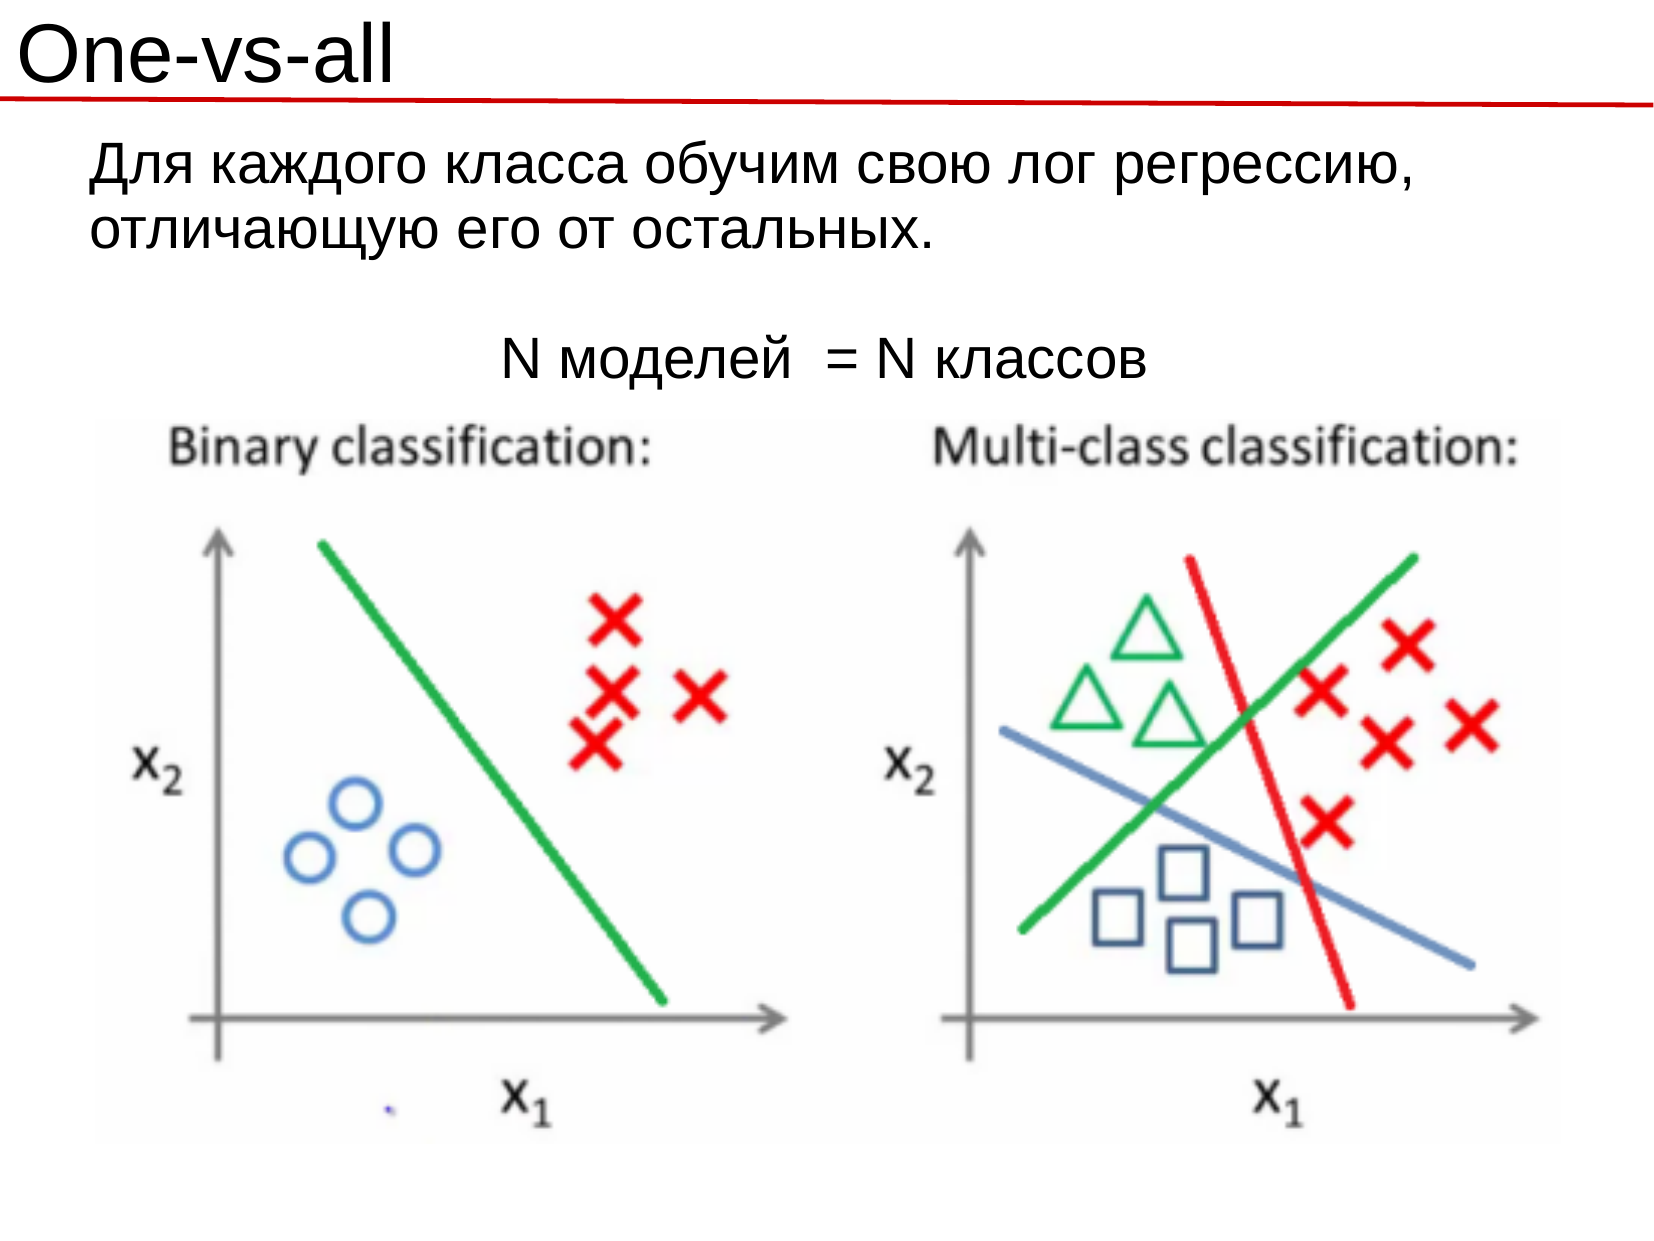

One-vs-all
Для каждого класса обучим свою лог регрессию, отличающую его от остальных.
N моделей = N классов